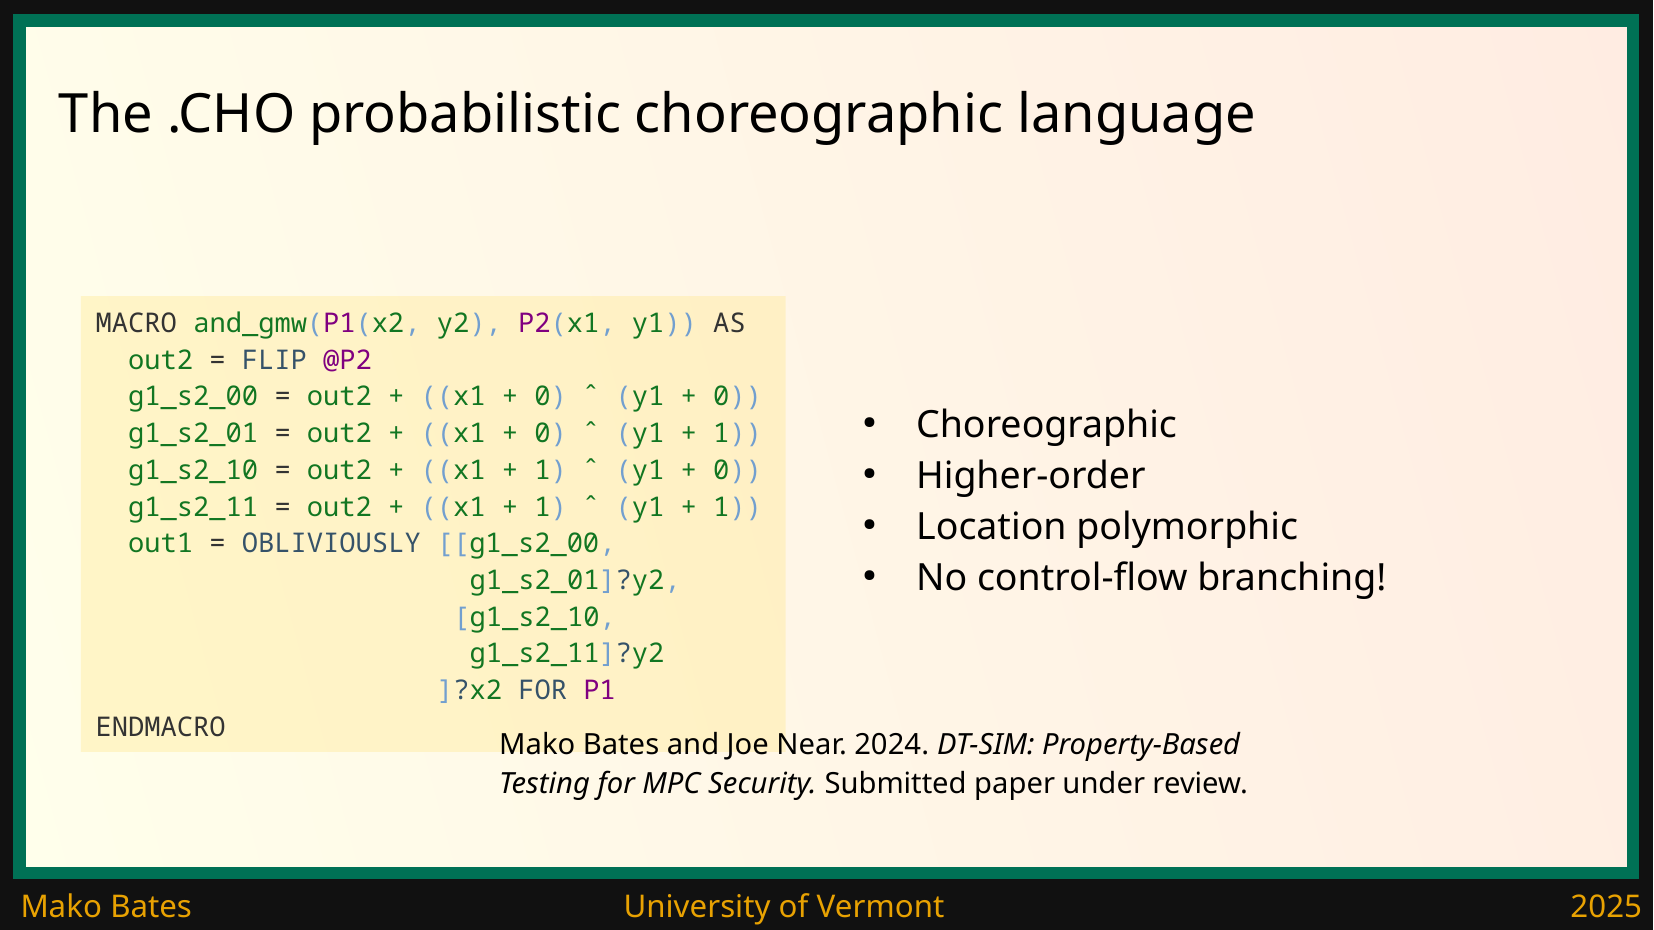

# The .CHO probabilistic choreographic language
Choreographic
Higher-order
Location polymorphic
No control-flow branching!
MACRO and_gmw(P1(x2, y2), P2(x1, y1)) AS
 out2 = FLIP @P2
 g1_s2_00 = out2 + ((x1 + 0) ˆ (y1 + 0))
 g1_s2_01 = out2 + ((x1 + 0) ˆ (y1 + 1))
 g1_s2_10 = out2 + ((x1 + 1) ˆ (y1 + 0))
 g1_s2_11 = out2 + ((x1 + 1) ˆ (y1 + 1))
 out1 = OBLIVIOUSLY [[g1_s2_00,
 g1_s2_01]?y2,
 [g1_s2_10,
 g1_s2_11]?y2
 ]?x2 FOR P1
ENDMACRO
Mako Bates and Joe Near. 2024. DT-SIM: Property-Based Testing for MPC Security. Submitted paper under review.